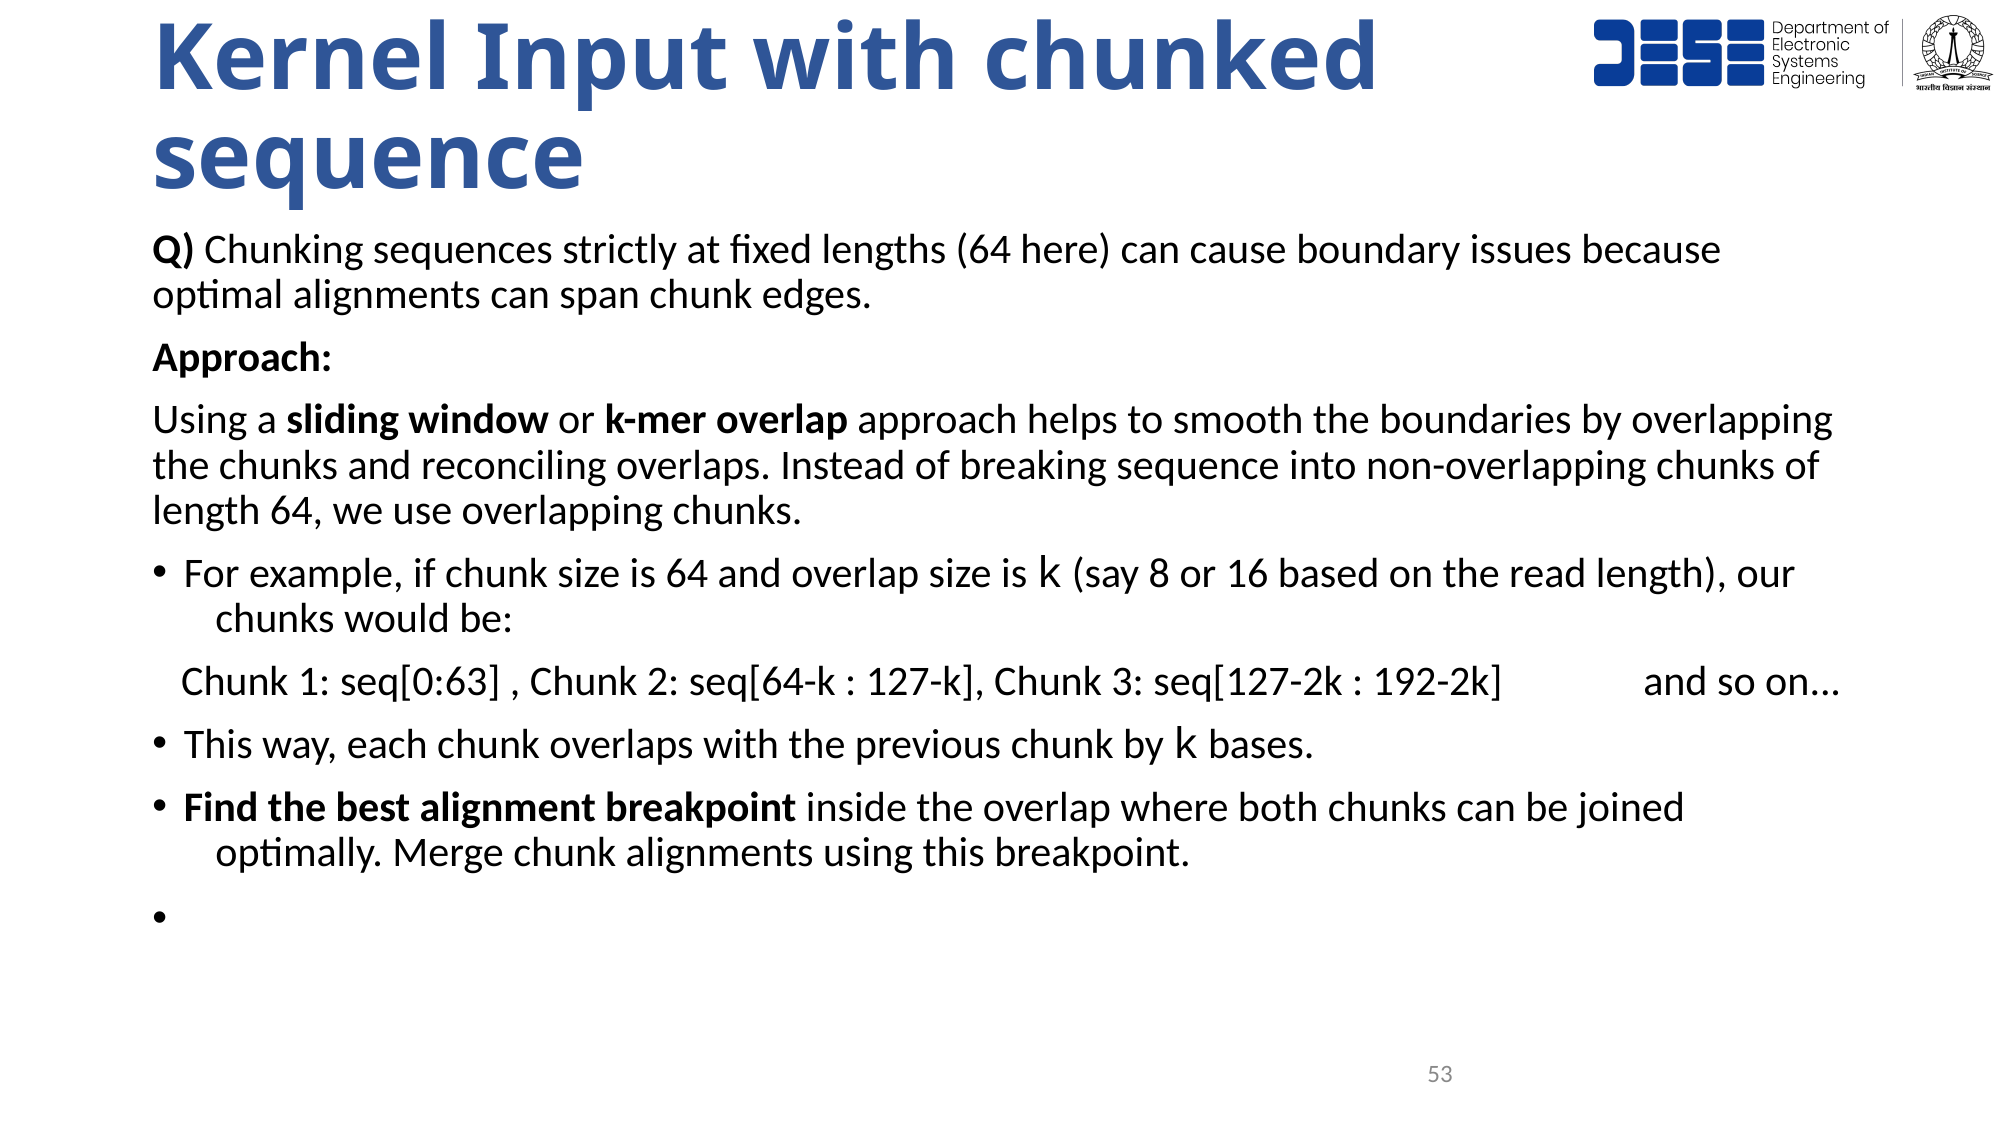

# Kernel Input with chunked sequence
Q) Chunking sequences strictly at fixed lengths (64 here) can cause boundary issues because optimal alignments can span chunk edges.
Approach:
Using a sliding window or k-mer overlap approach helps to smooth the boundaries by overlapping the chunks and reconciling overlaps. Instead of breaking sequence into non-overlapping chunks of length 64, we use overlapping chunks.
For example, if chunk size is 64 and overlap size is k (say 8 or 16 based on the read length), our chunks would be:
 Chunk 1: seq[0:63] , Chunk 2: seq[64-k : 127-k], Chunk 3: seq[127-2k : 192-2k]    and so on...
This way, each chunk overlaps with the previous chunk by k bases.
Find the best alignment breakpoint inside the overlap where both chunks can be joined optimally. Merge chunk alignments using this breakpoint.